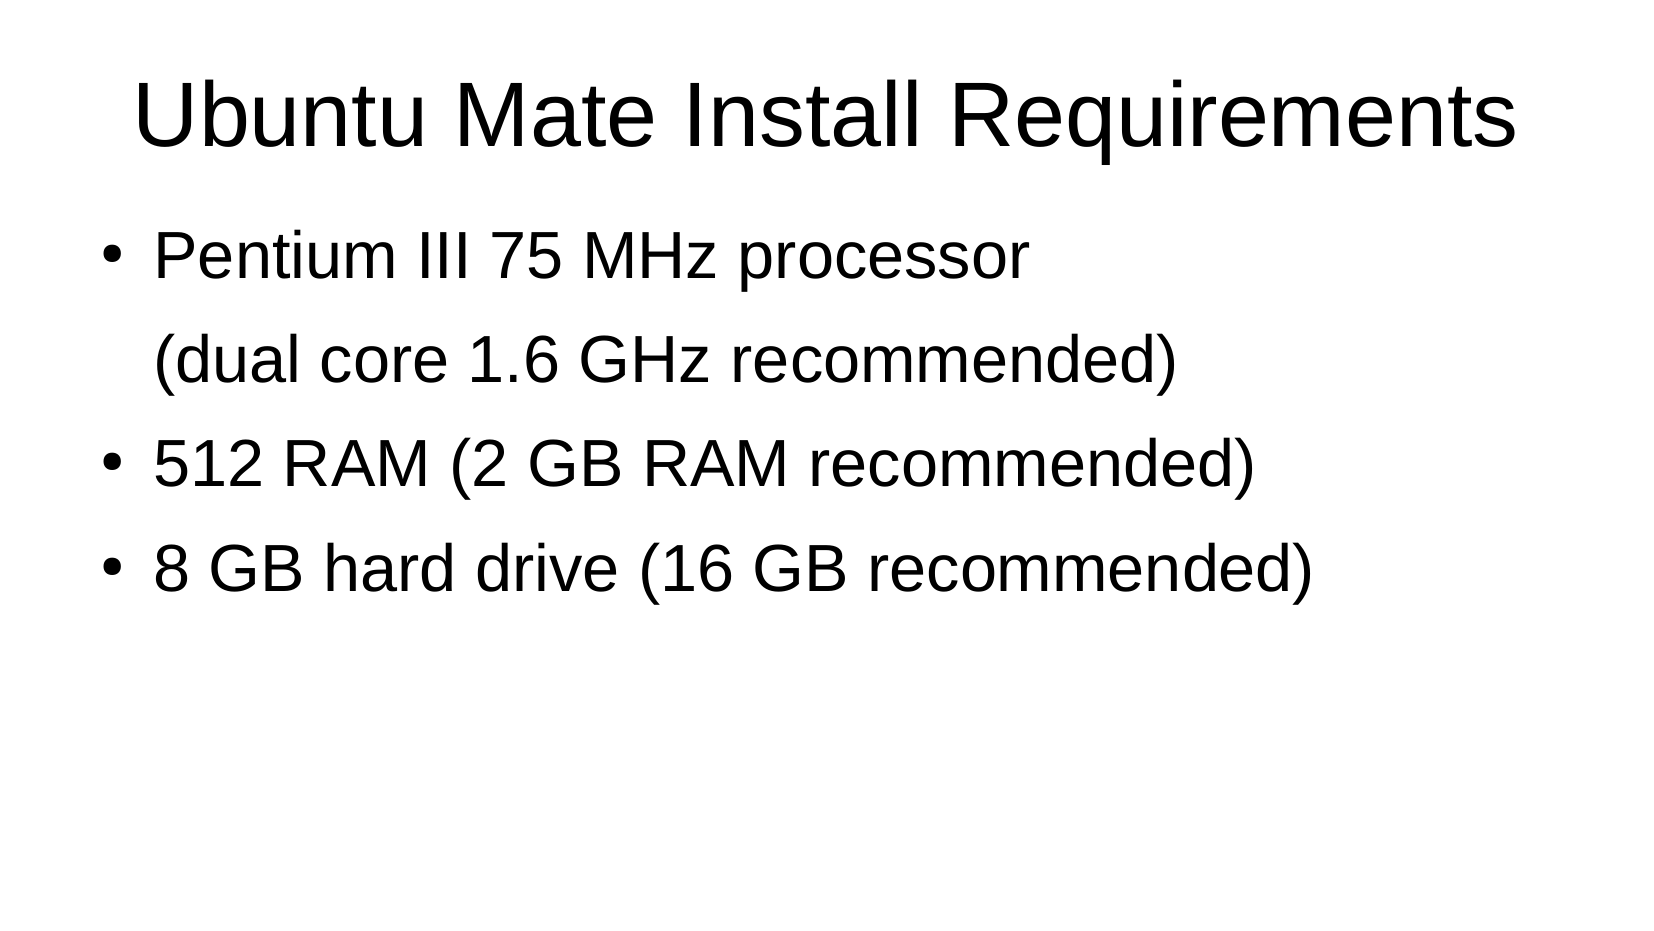

# Ubuntu Mate Install Requirements
Pentium III 75 MHz processor
(dual core 1.6 GHz recommended)
512 RAM (2 GB RAM recommended)
8 GB hard drive (16 GB recommended)